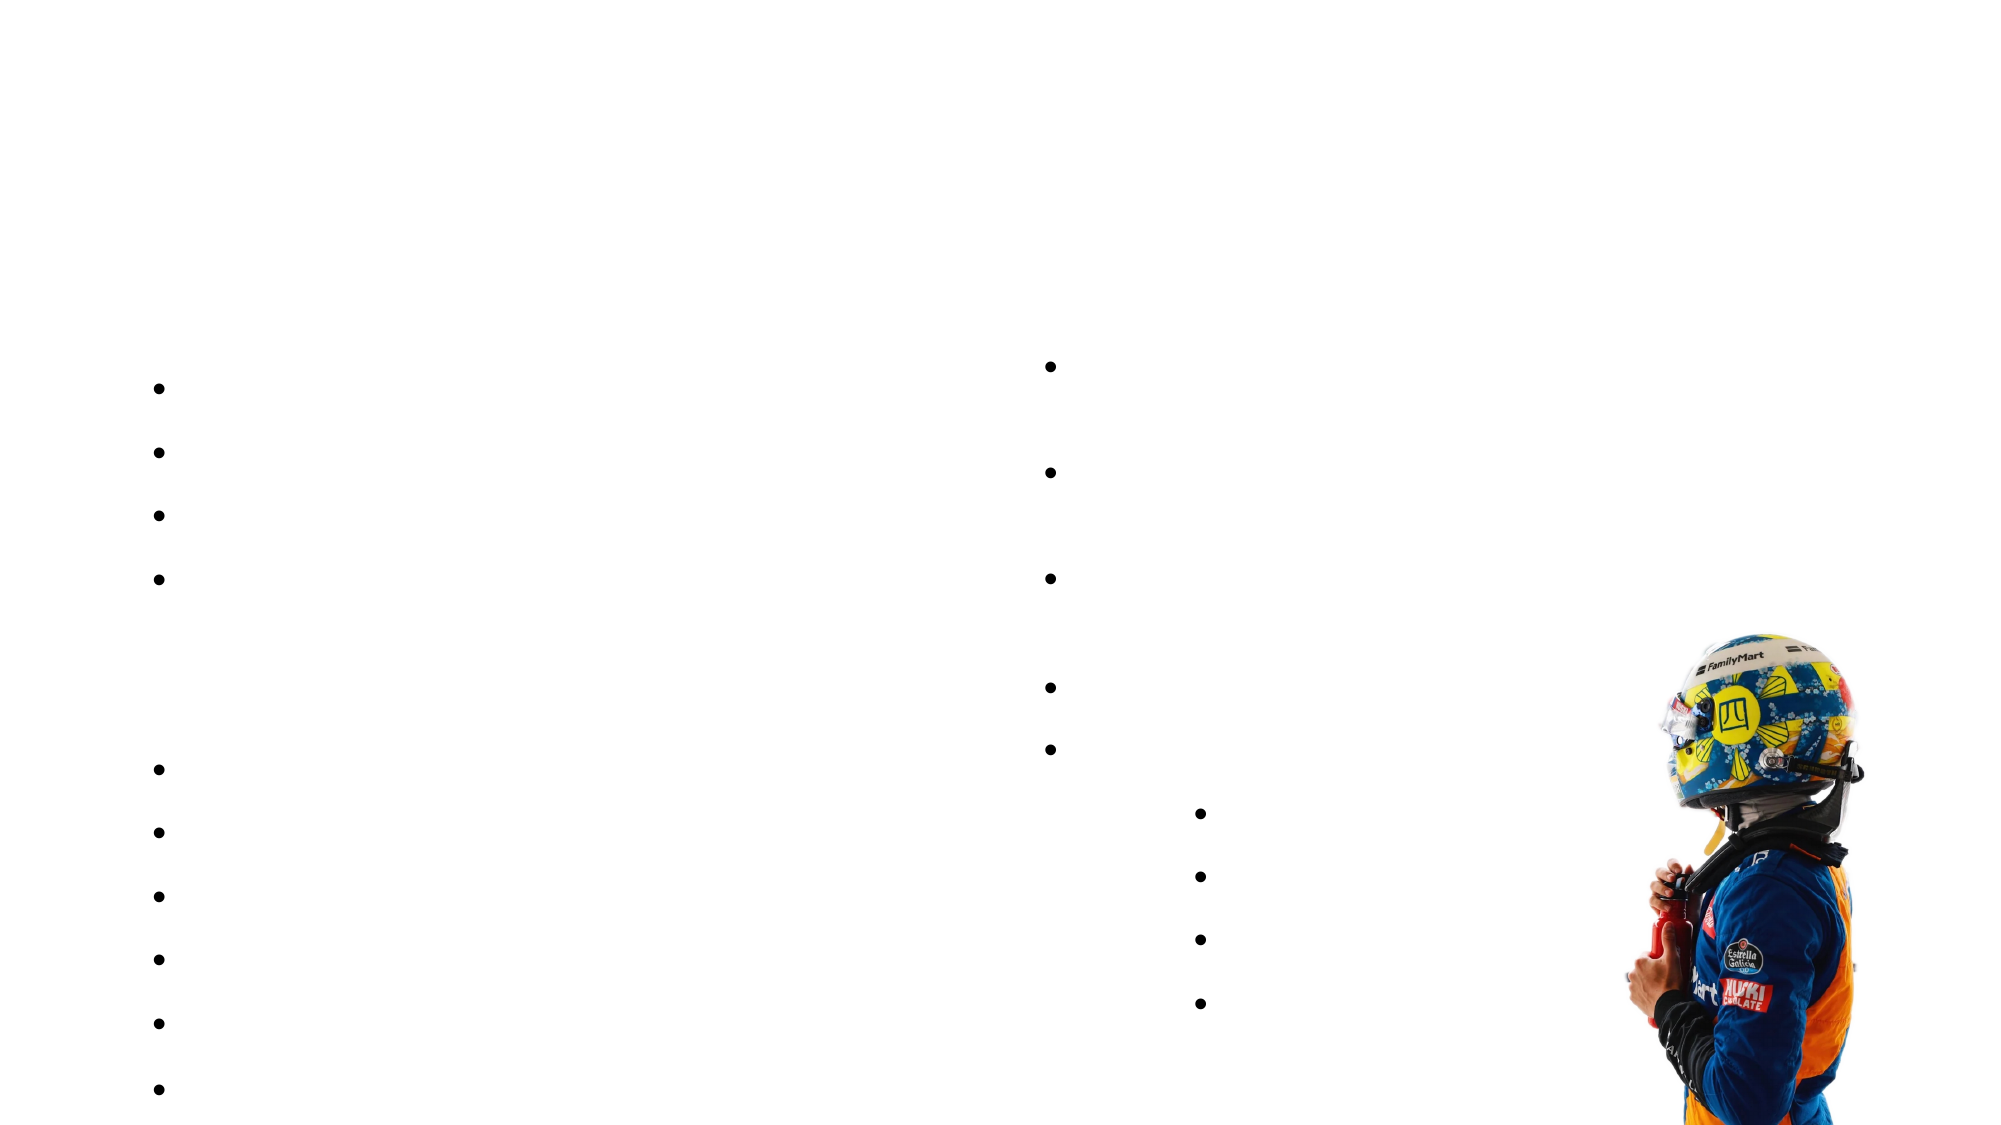

# The data: Formula 1
The drivers
Drivers usually enter F1 with a “junior” team
They change team: everyone wants to go to the best teams
Drivers are compared to their teammates a lot
Being a good driver means:
Driving really fast
Managing tires
Being consistent
Overtaking others
The hybrid era of F1
Rules & regulations change
Most notably: engine regulations
2014-2021 is known as the “hybrid era”
Every year/season has around 21 races
The constructors
There are around 10 teams
Two cars each, new cars each year
Teams change owners & name
New teams enter sometimes
Ferrari, Mercedes & Red Bull are rich